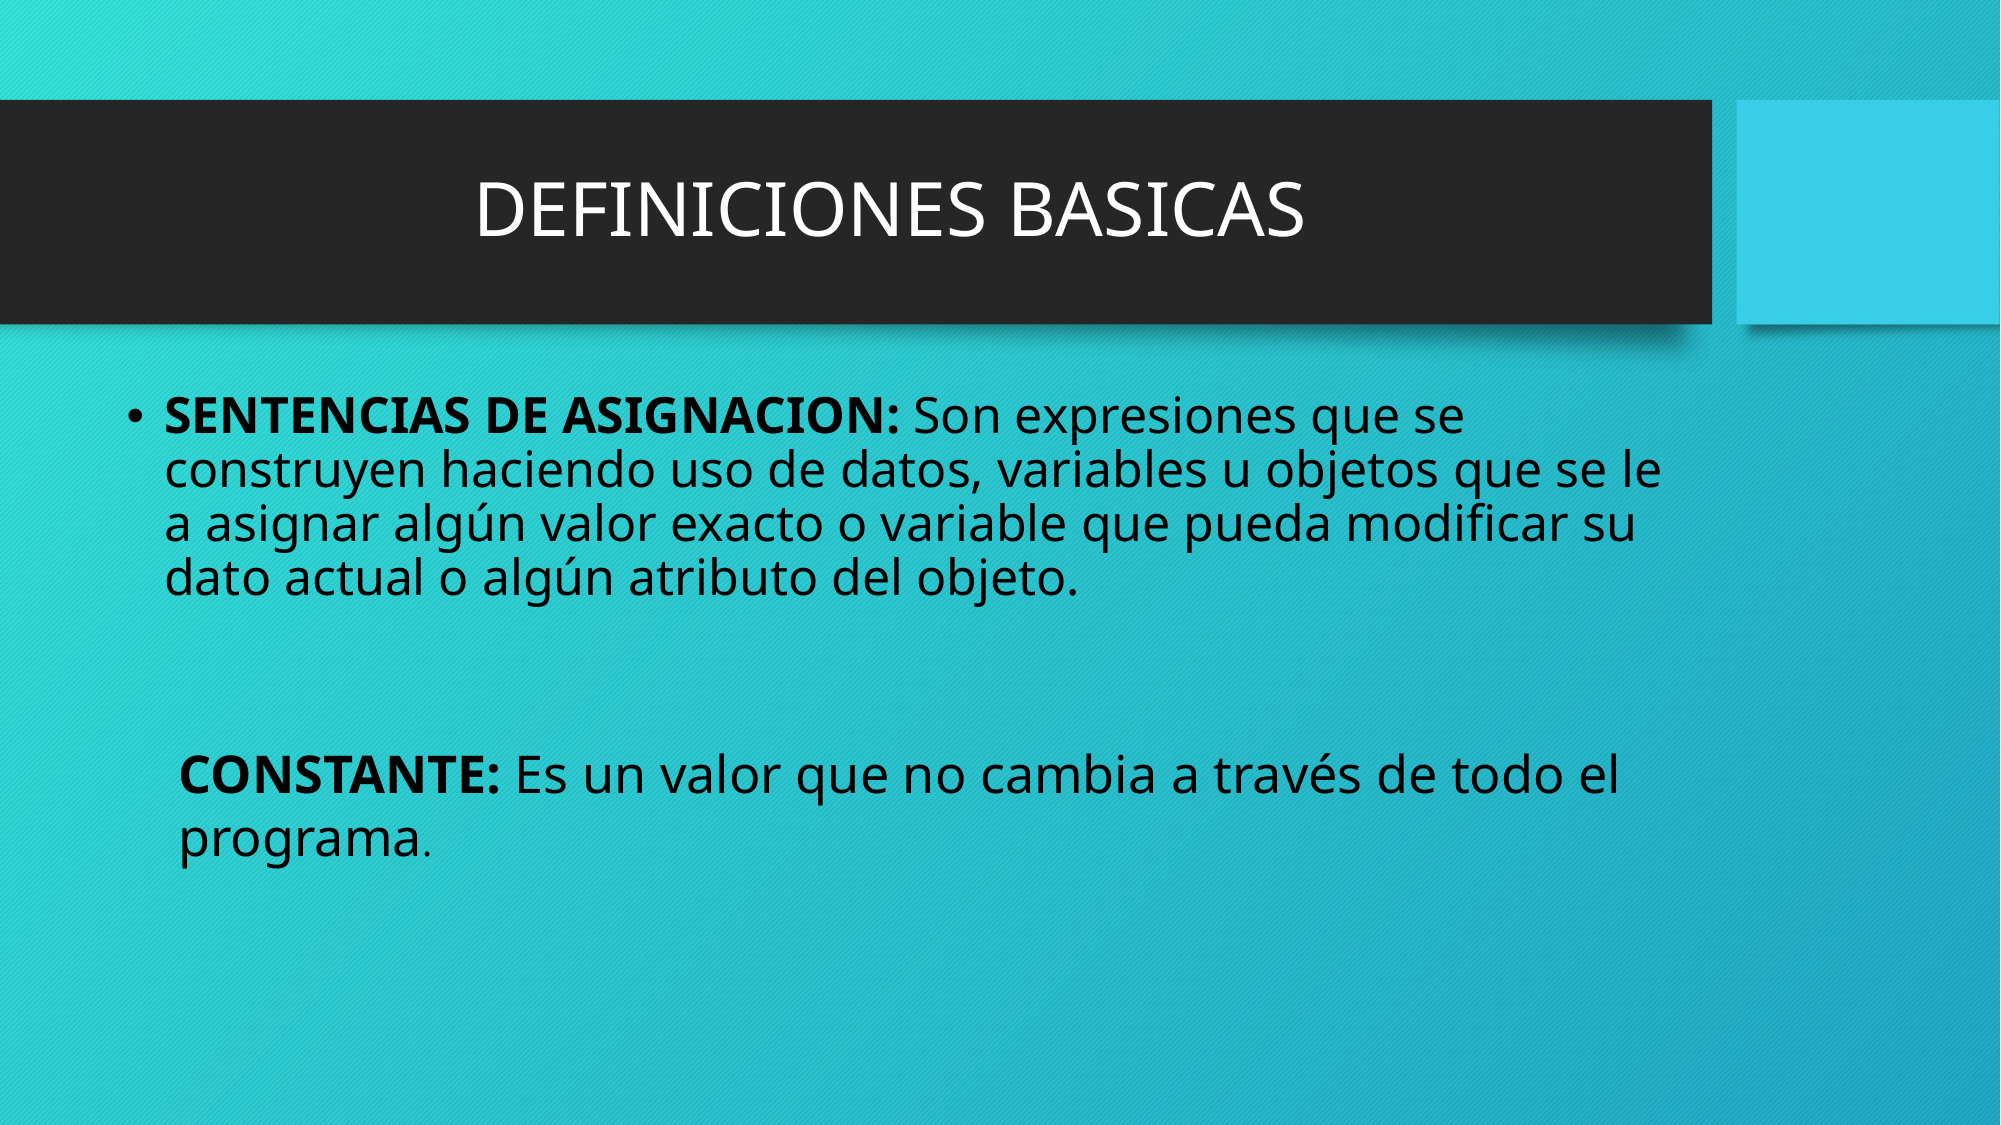

# DEFINICIONES BASICAS
SENTENCIAS DE ASIGNACION: Son expresiones que se construyen haciendo uso de datos, variables u objetos que se le a asignar algún valor exacto o variable que pueda modificar su dato actual o algún atributo del objeto.
CONSTANTE: Es un valor que no cambia a través de todo el programa.